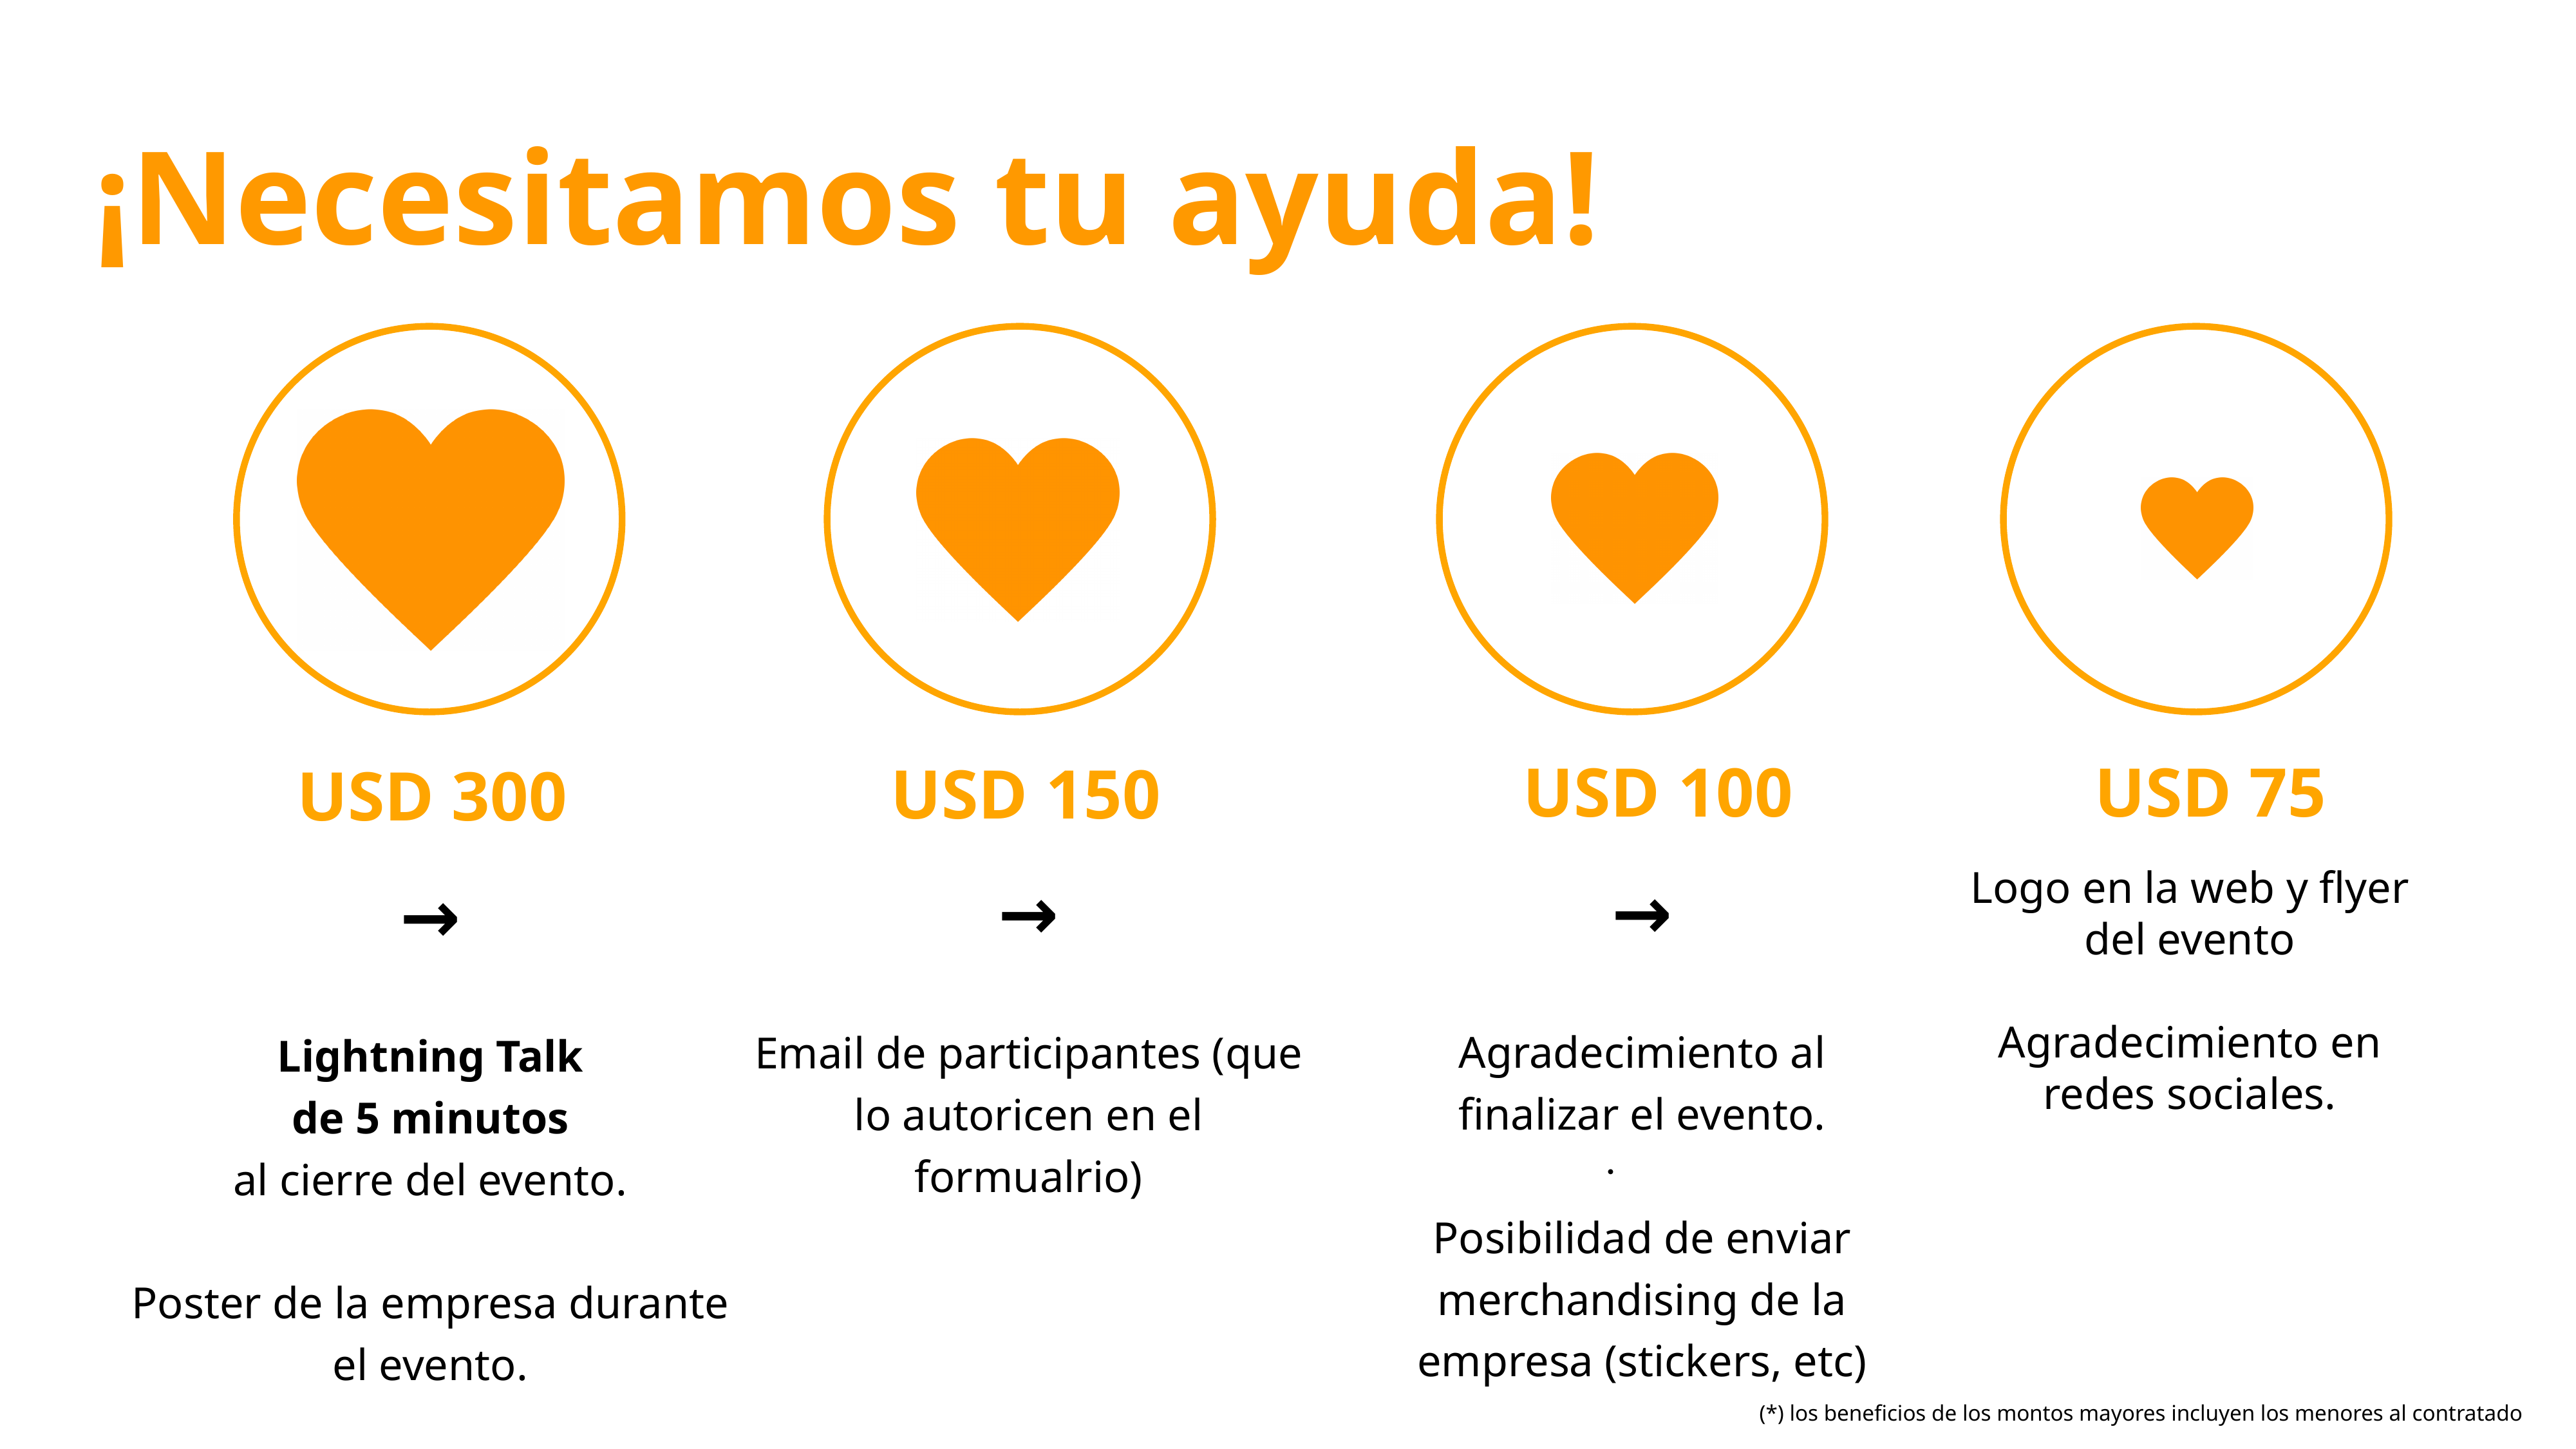

¡Necesitamos tu ayuda!
USD 100
USD 75
USD 150
USD 300
→
Agradecimiento al finalizar el evento.
Posibilidad de enviar merchandising de la empresa (stickers, etc)
→
Email de participantes (que lo autoricen en el formualrio)
→
Lightning Talk
de 5 minutos
al cierre del evento.
Poster de la empresa durante el evento.
Logo en la web y flyer del evento
Agradecimiento en redes sociales.
(*) los beneficios de los montos mayores incluyen los menores al contratado